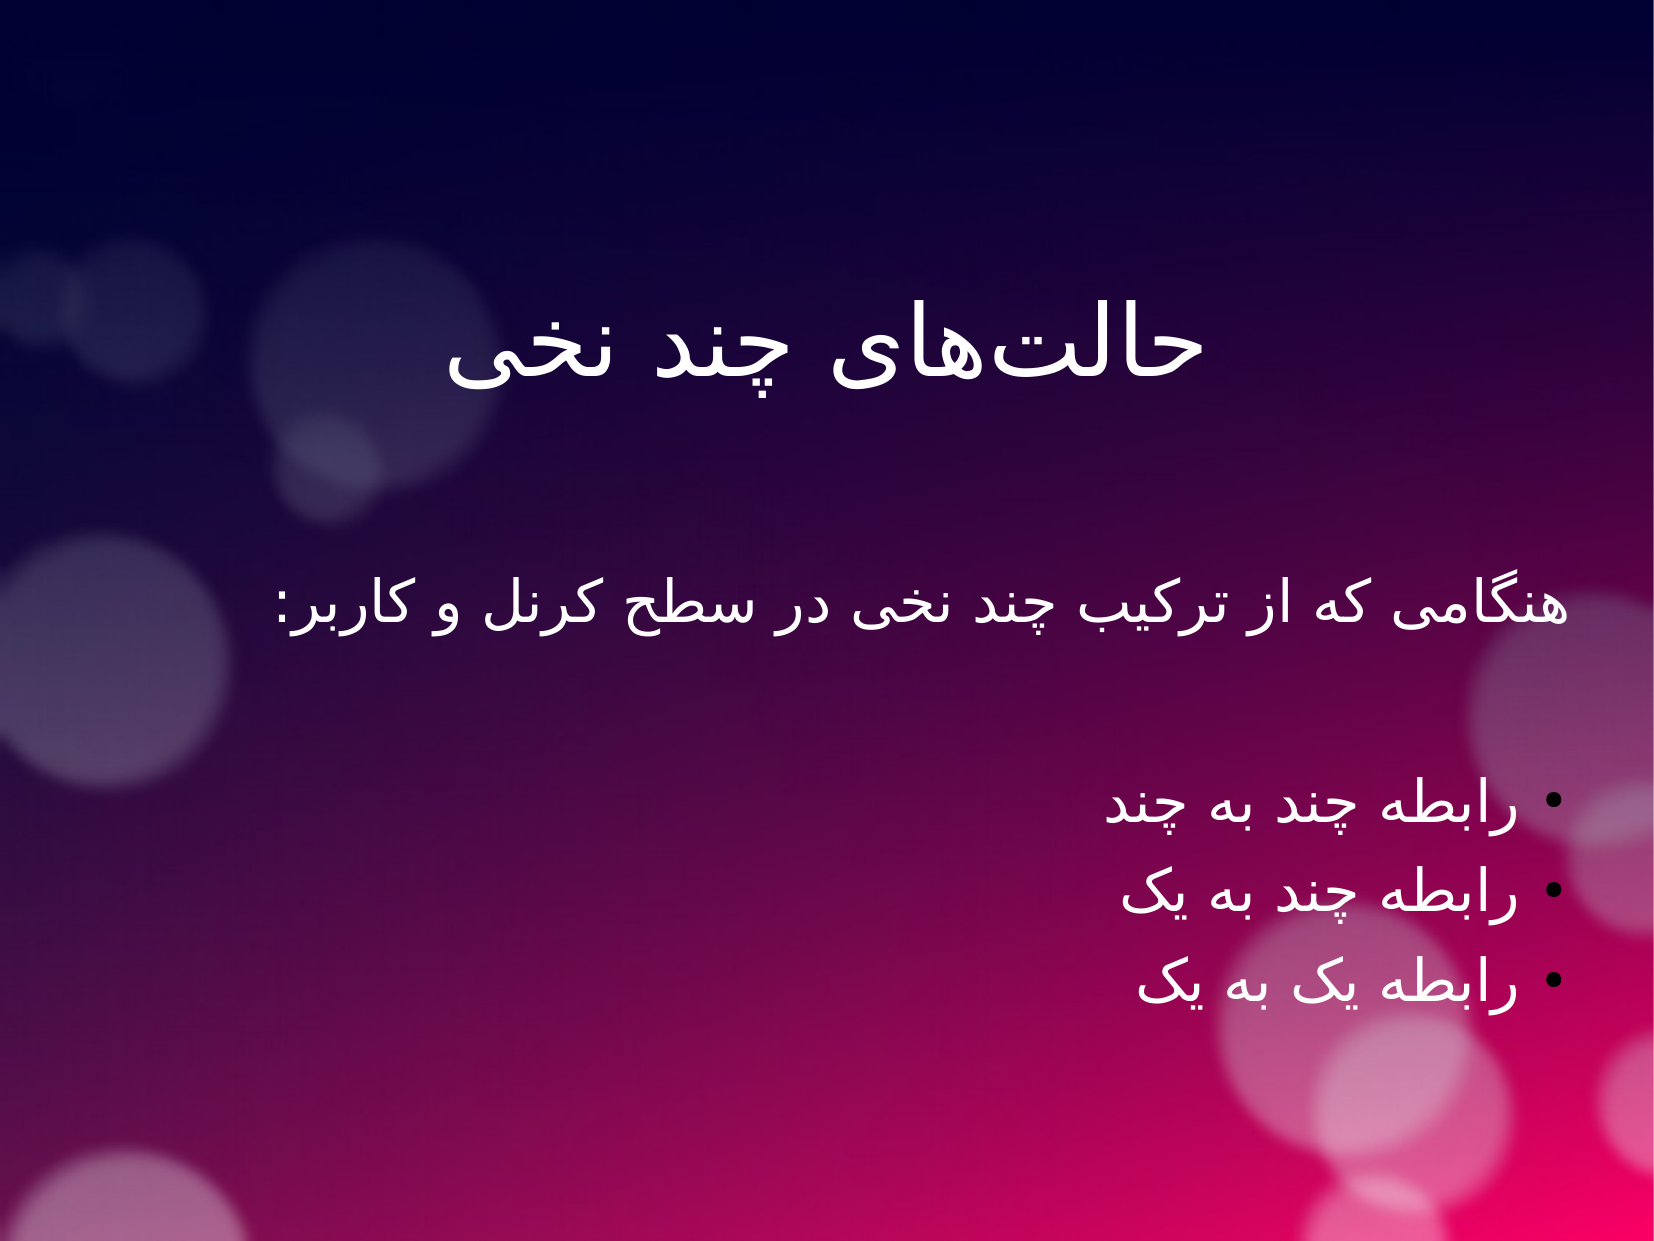

# حالت‌های چند نخی
هنگامی که از ترکیب چند نخی در سطح کرنل و کاربر:
رابطه چند به چند
رابطه چند به یک
رابطه یک به یک